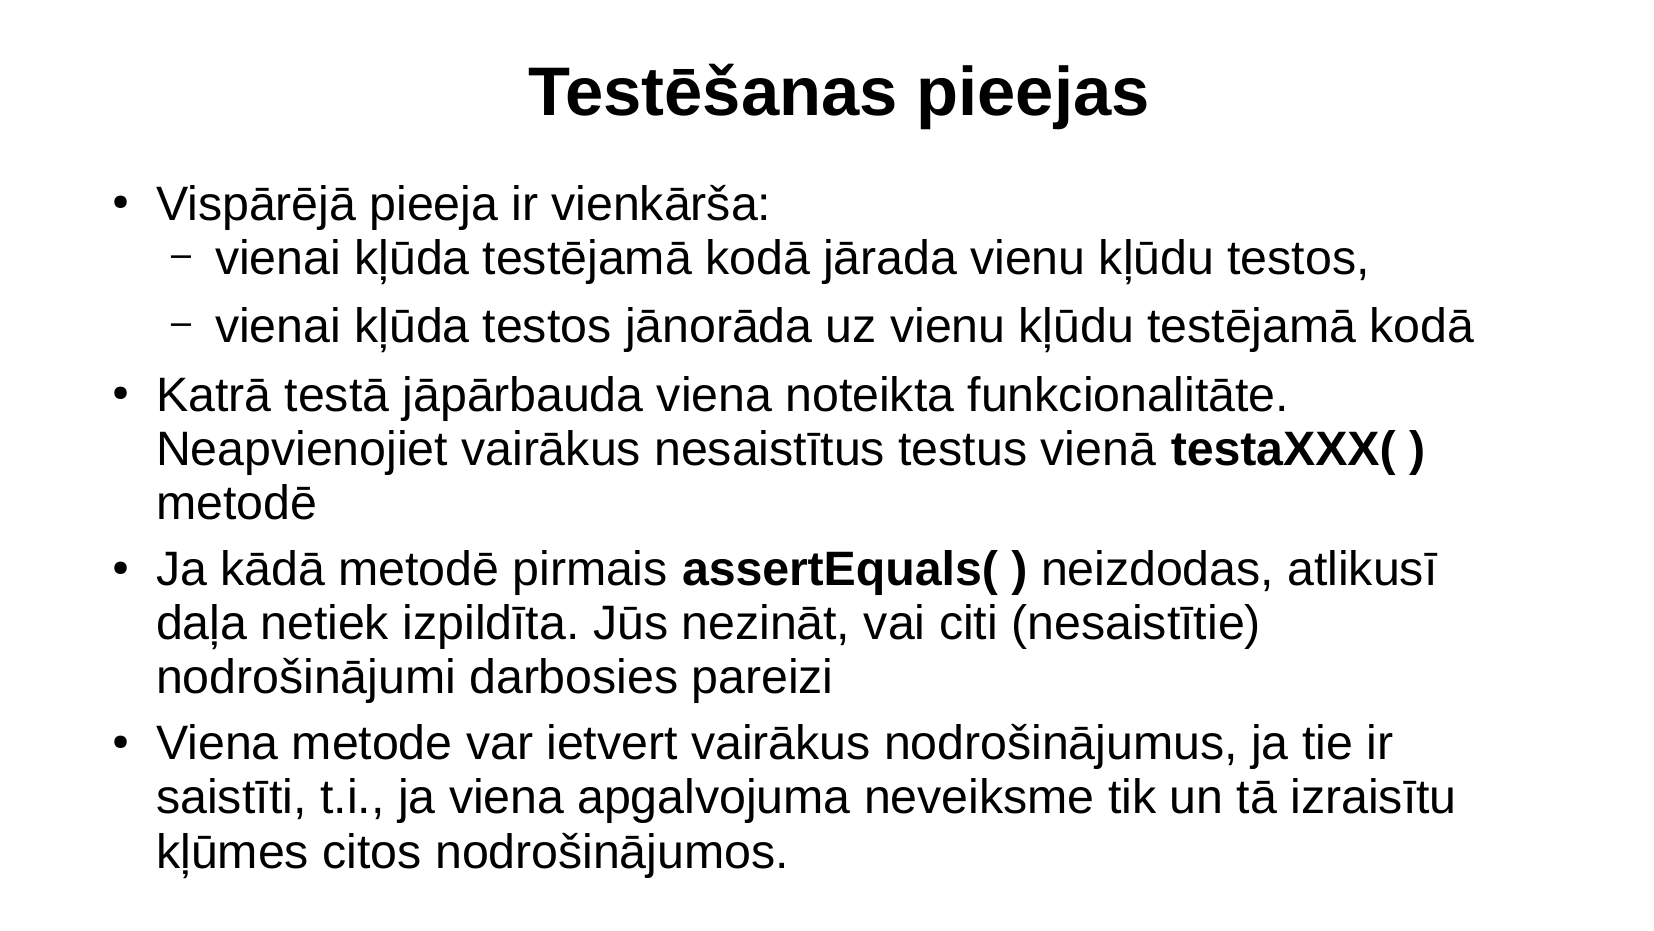

# Testēšanas pieejas
Vispārējā pieeja ir vienkārša:
vienai kļūda testējamā kodā jārada vienu kļūdu testos,
vienai kļūda testos jānorāda uz vienu kļūdu testējamā kodā
Katrā testā jāpārbauda viena noteikta funkcionalitāte. Neapvienojiet vairākus nesaistītus testus vienā testaXXX( ) metodē
Ja kādā metodē pirmais assertEquals( ) neizdodas, atlikusī daļa netiek izpildīta. Jūs nezināt, vai citi (nesaistītie) nodrošinājumi darbosies pareizi
Viena metode var ietvert vairākus nodrošinājumus, ja tie ir saistīti, t.i., ja viena apgalvojuma neveiksme tik un tā izraisītu kļūmes citos nodrošinājumos.